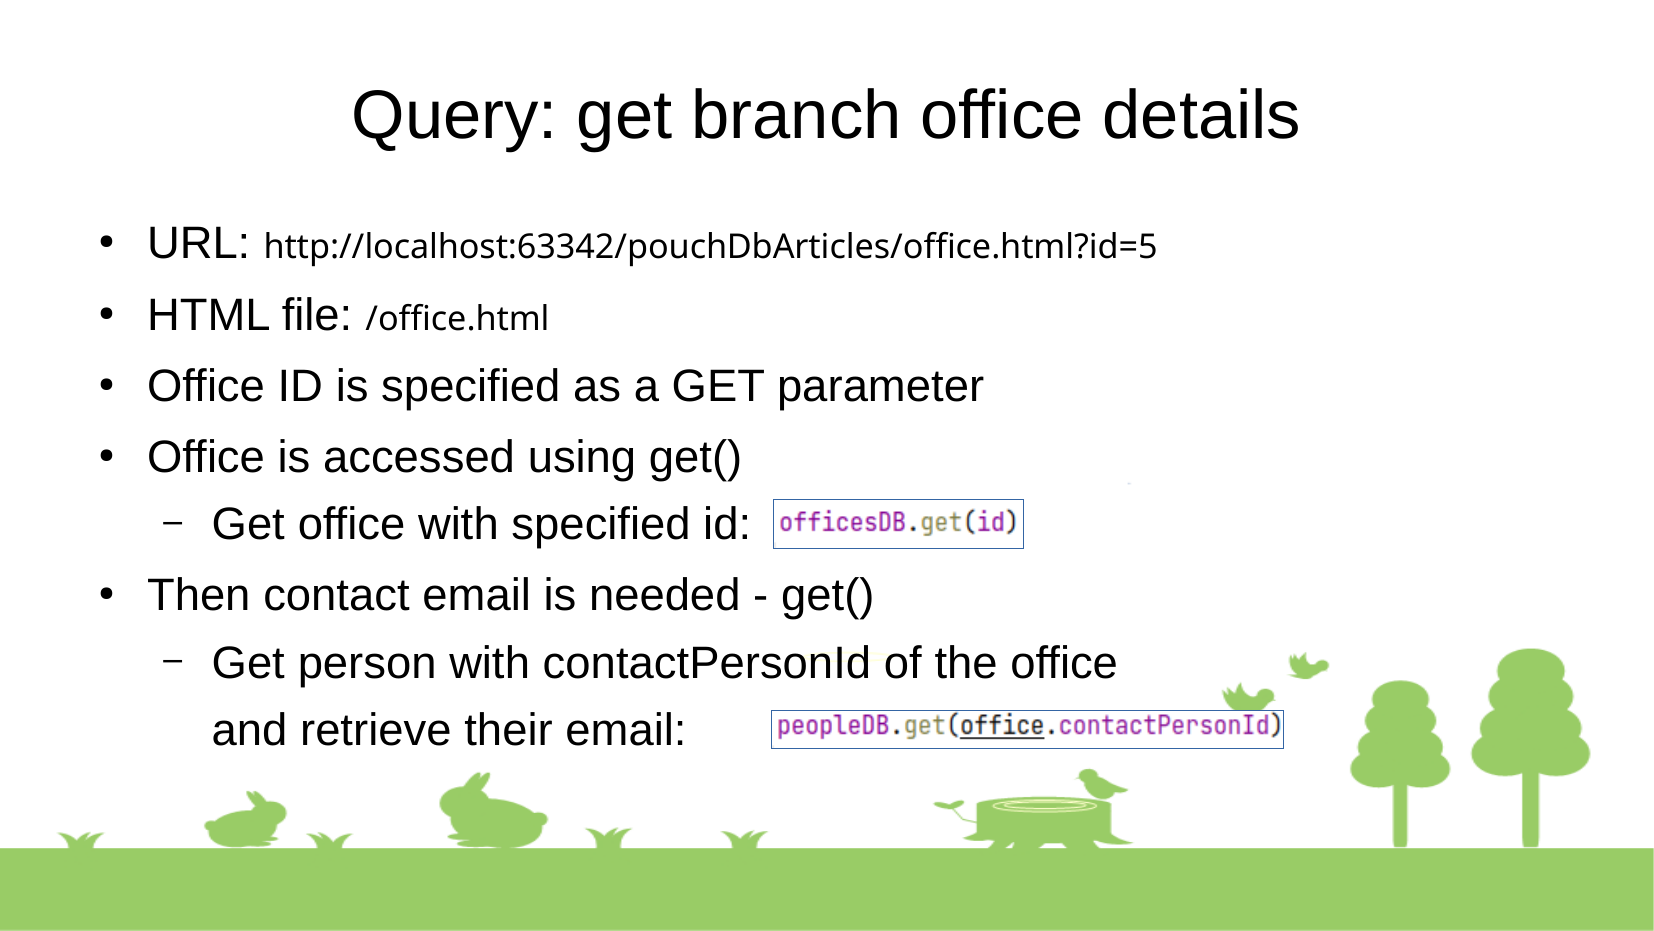

# Query: get branch office details
URL: http://localhost:63342/pouchDbArticles/office.html?id=5
HTML file: /office.html
Office ID is specified as a GET parameter
Office is accessed using get()
Get office with specified id:
Then contact email is needed - get()
Get person with contactPersonId of the office
and retrieve their email: